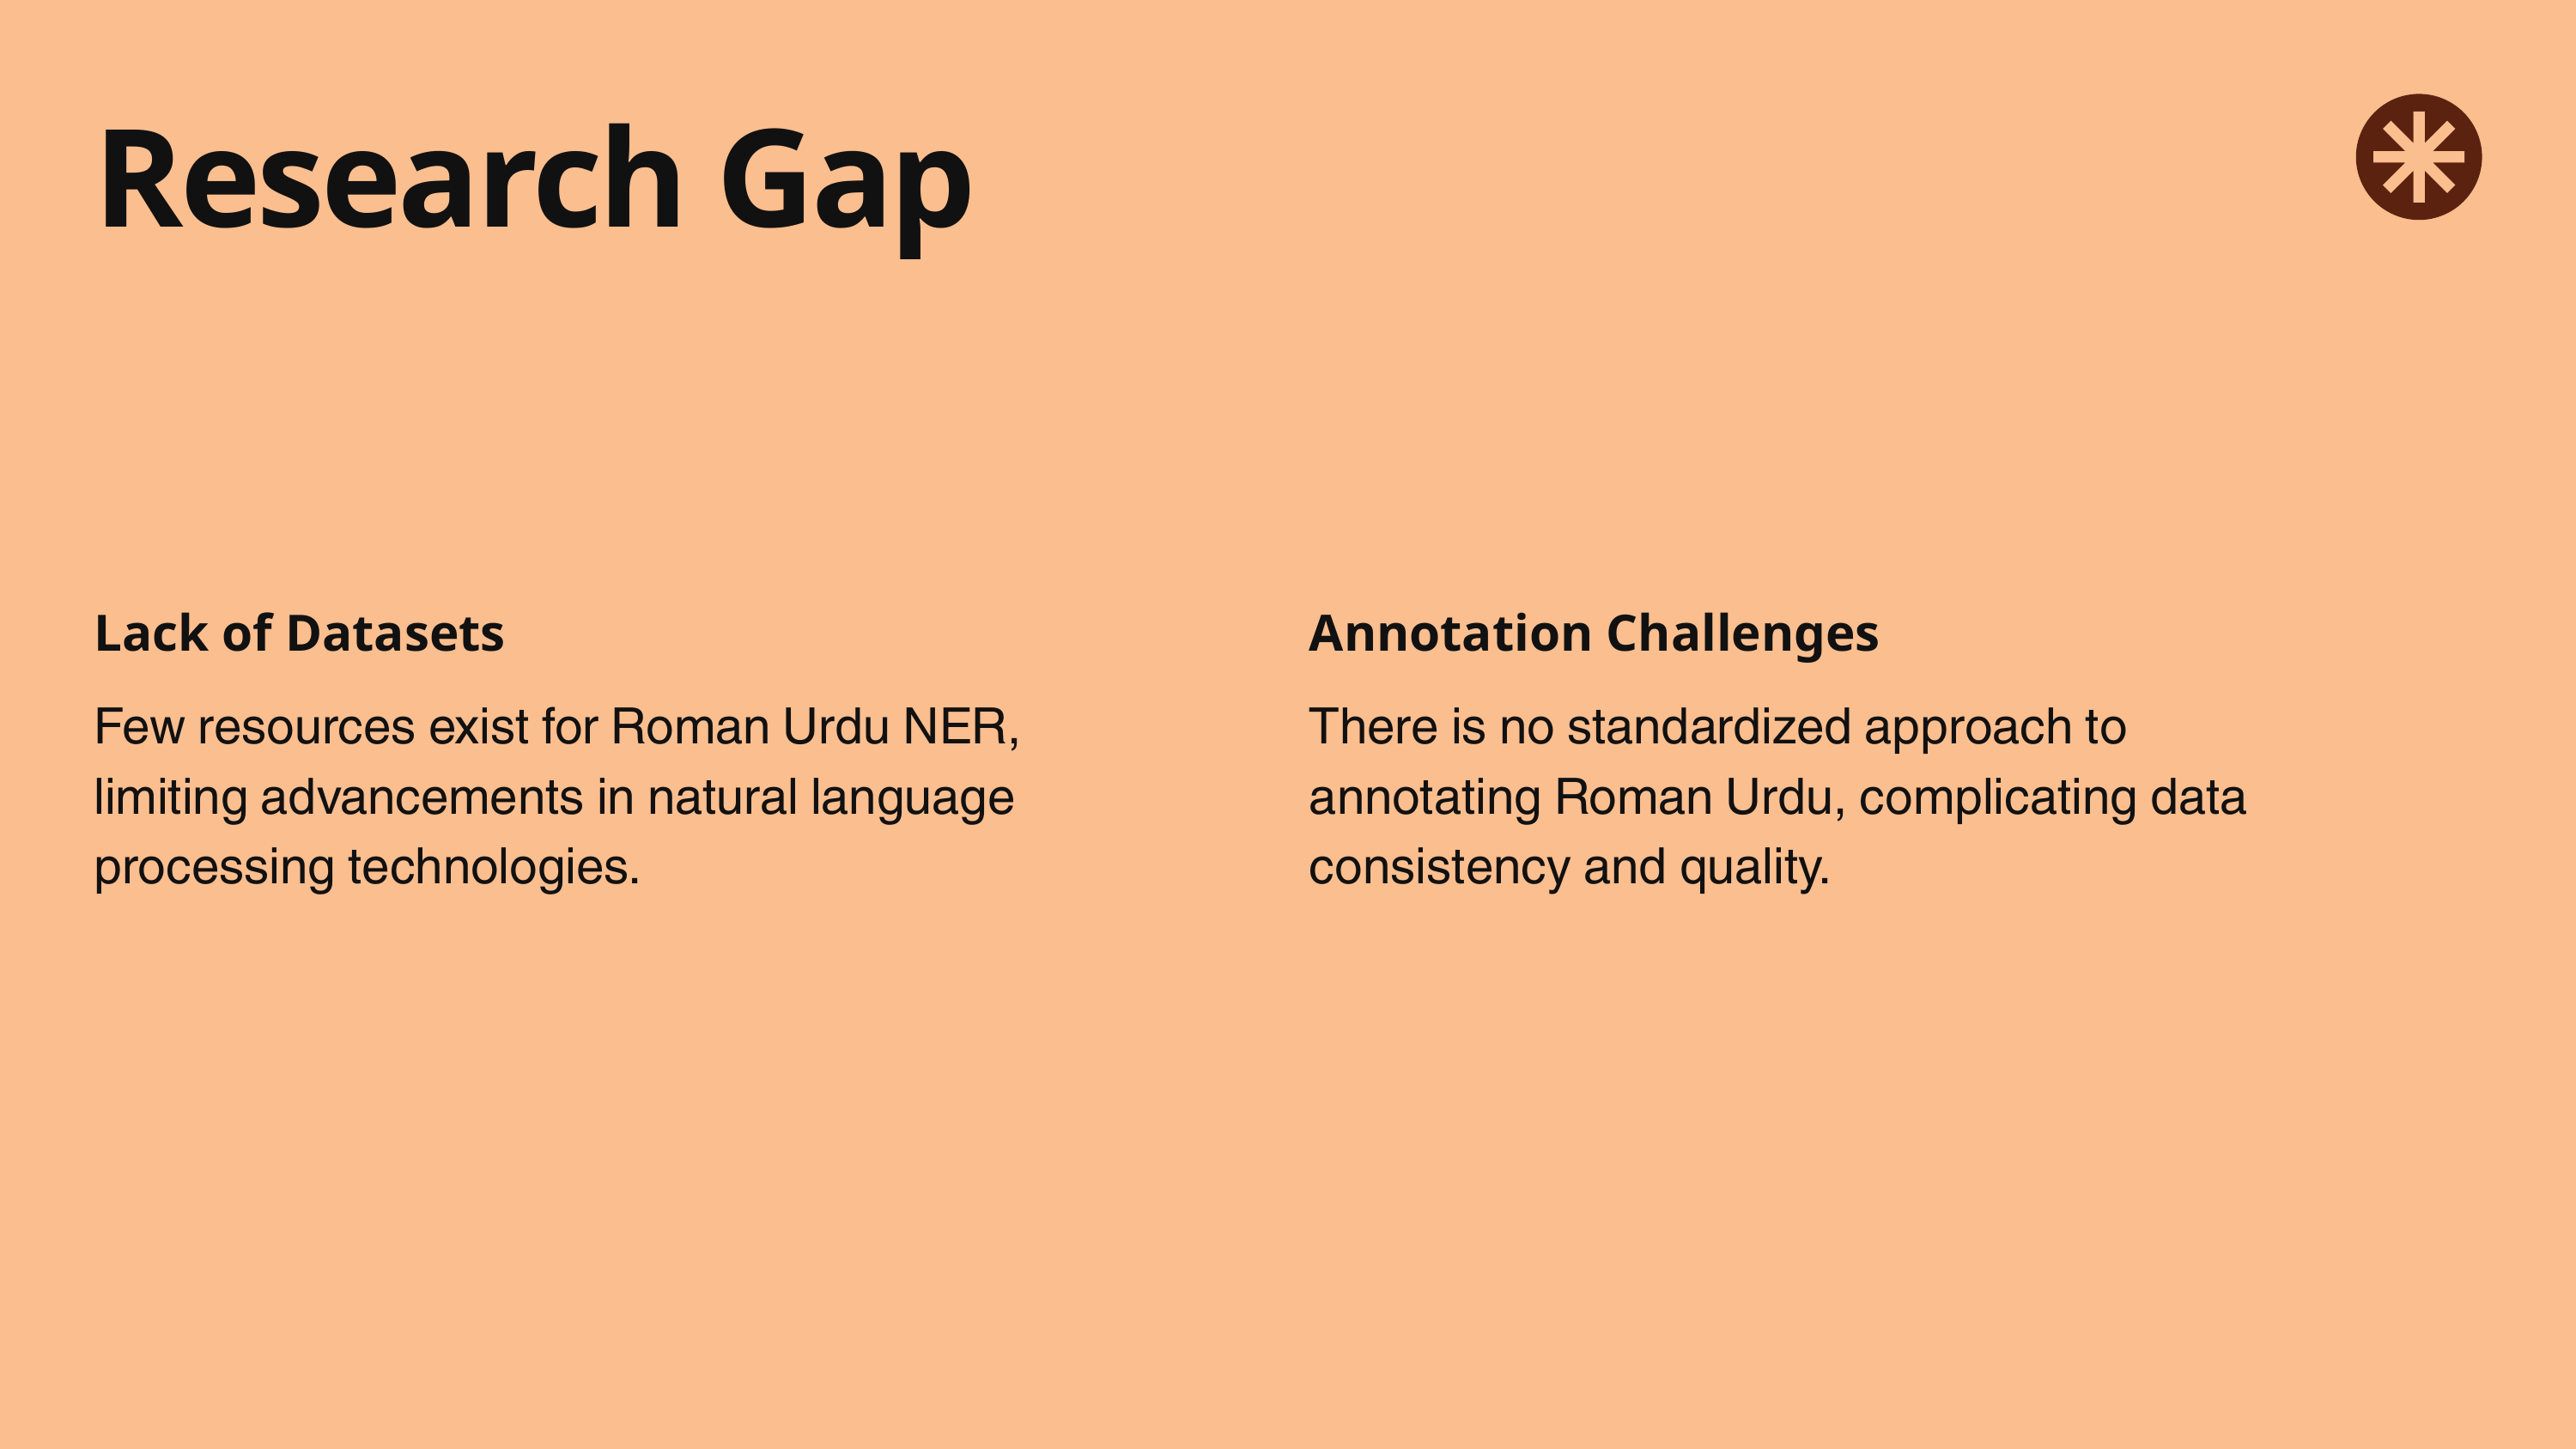

Research Gap
Lack of Datasets
Few resources exist for Roman Urdu NER, limiting advancements in natural language processing technologies.
Annotation Challenges
There is no standardized approach to annotating Roman Urdu, complicating data consistency and quality.